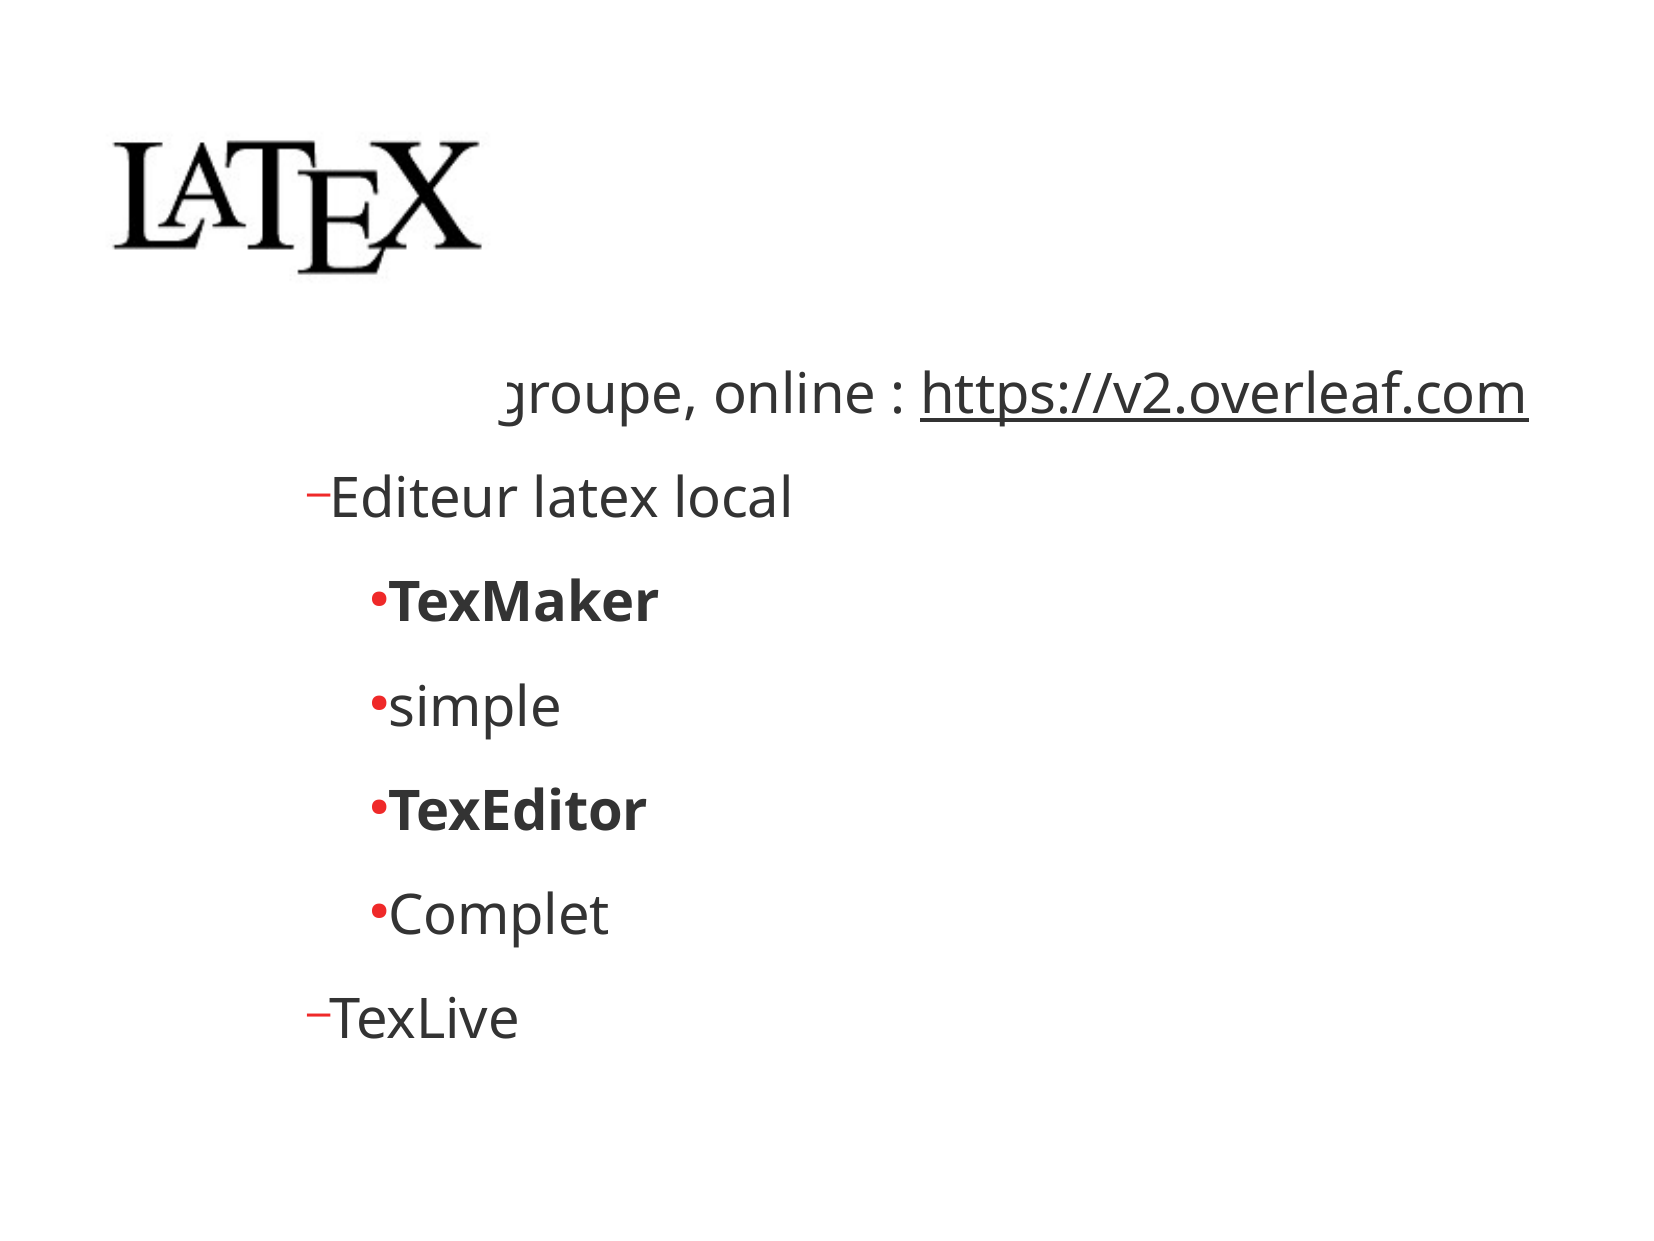

# LaTeX
Latex en groupe, online : https://v2.overleaf.com
Editeur latex local
TexMaker
simple
TexEditor
Complet
TexLive